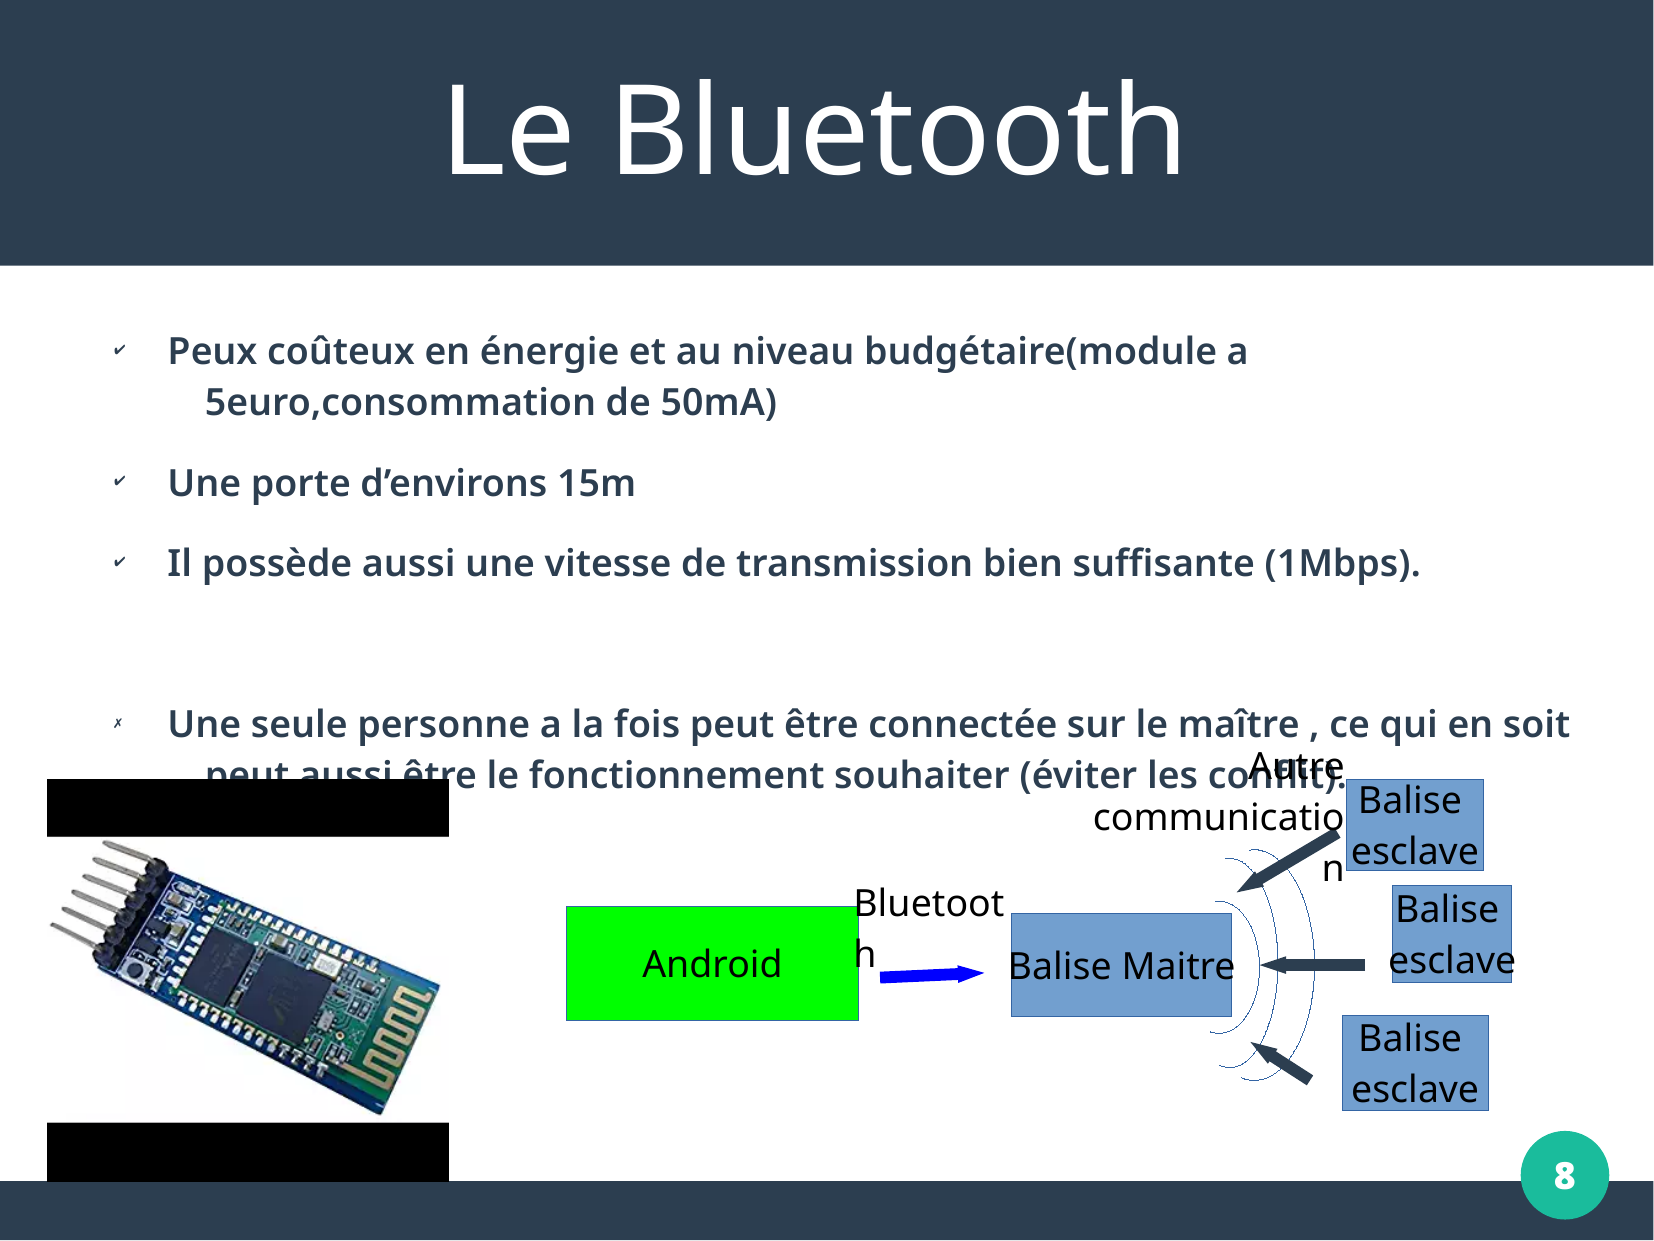

Le Bluetooth
# Peux coûteux en énergie et au niveau budgétaire(module a 5euro,consommation de 50mA)
Une porte d’environs 15m
Il possède aussi une vitesse de transmission bien suffisante (1Mbps).
Une seule personne a la fois peut être connectée sur le maître , ce qui en soit peut aussi être le fonctionnement souhaiter (éviter les conflit).
Autre communication
Balise
esclave
Bluetooth
Balise
esclave
Android
Balise Maitre
Balise
esclave
8